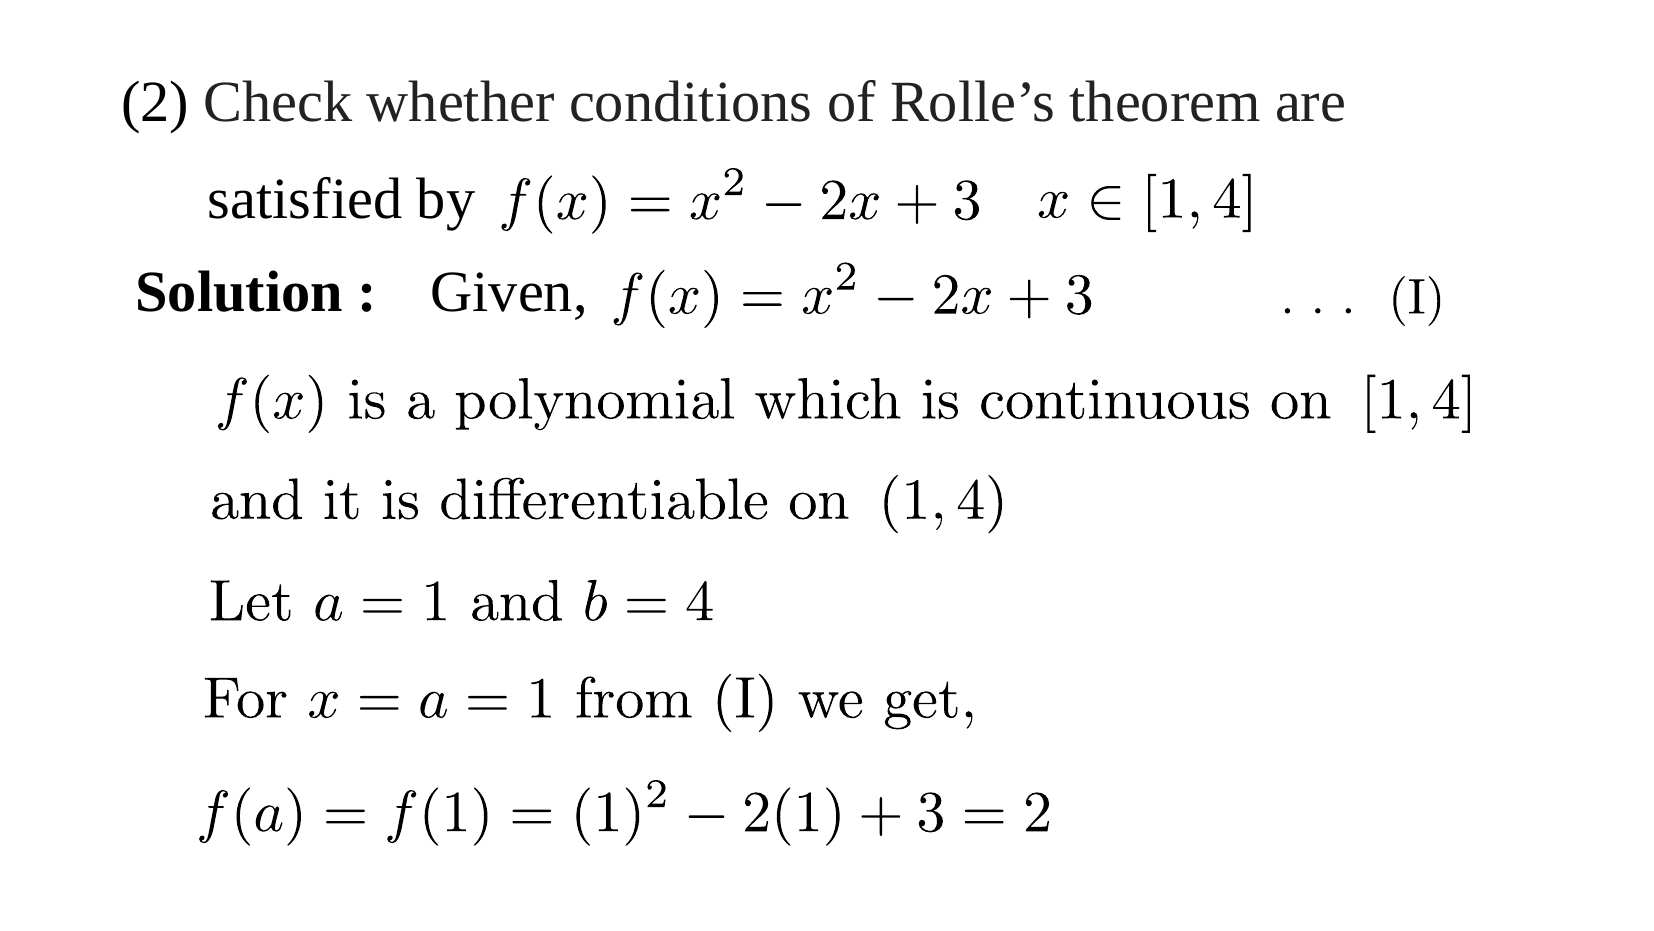

# (2) Check whether conditions of Rolle’s theorem are satisfied by , Solution :	 Given,